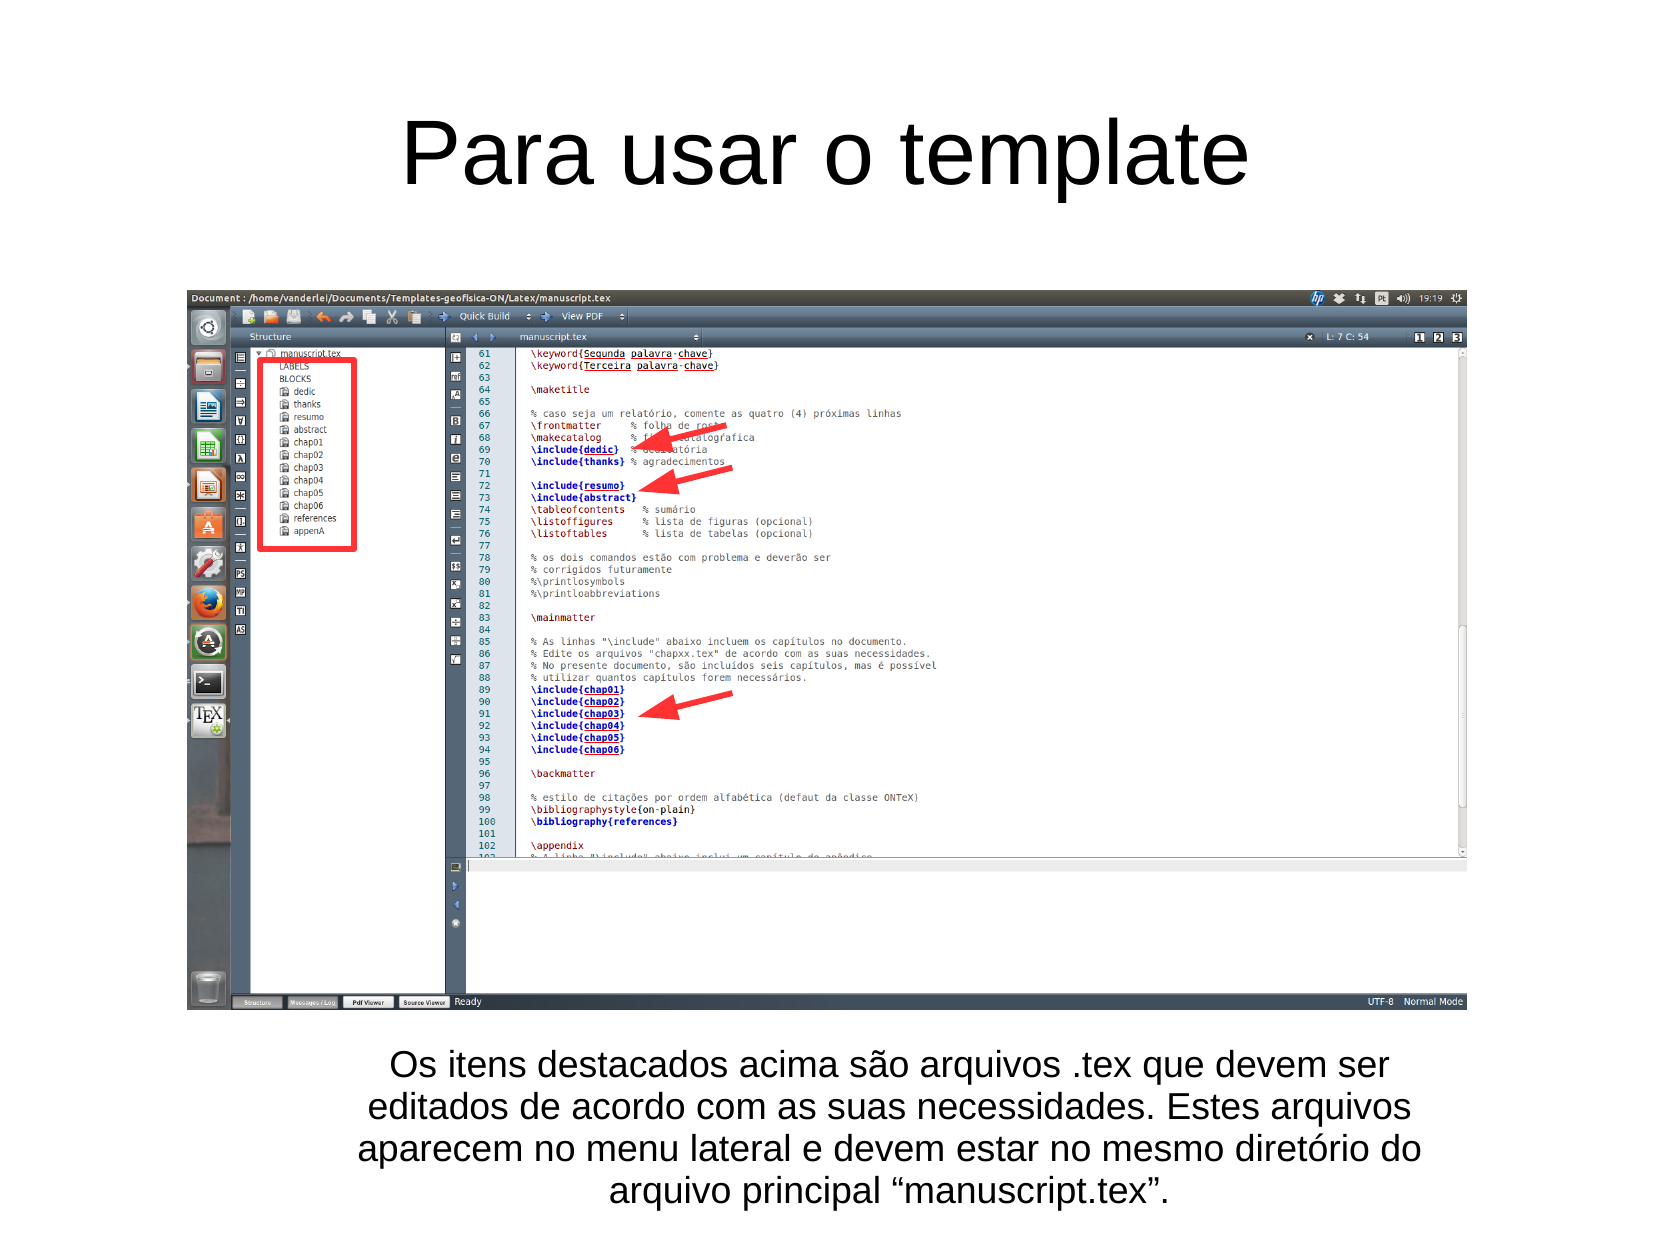

# Para usar o template
Os itens destacados acima são arquivos .tex que devem ser editados de acordo com as suas necessidades. Estes arquivos aparecem no menu lateral e devem estar no mesmo diretório do arquivo principal “manuscript.tex”.